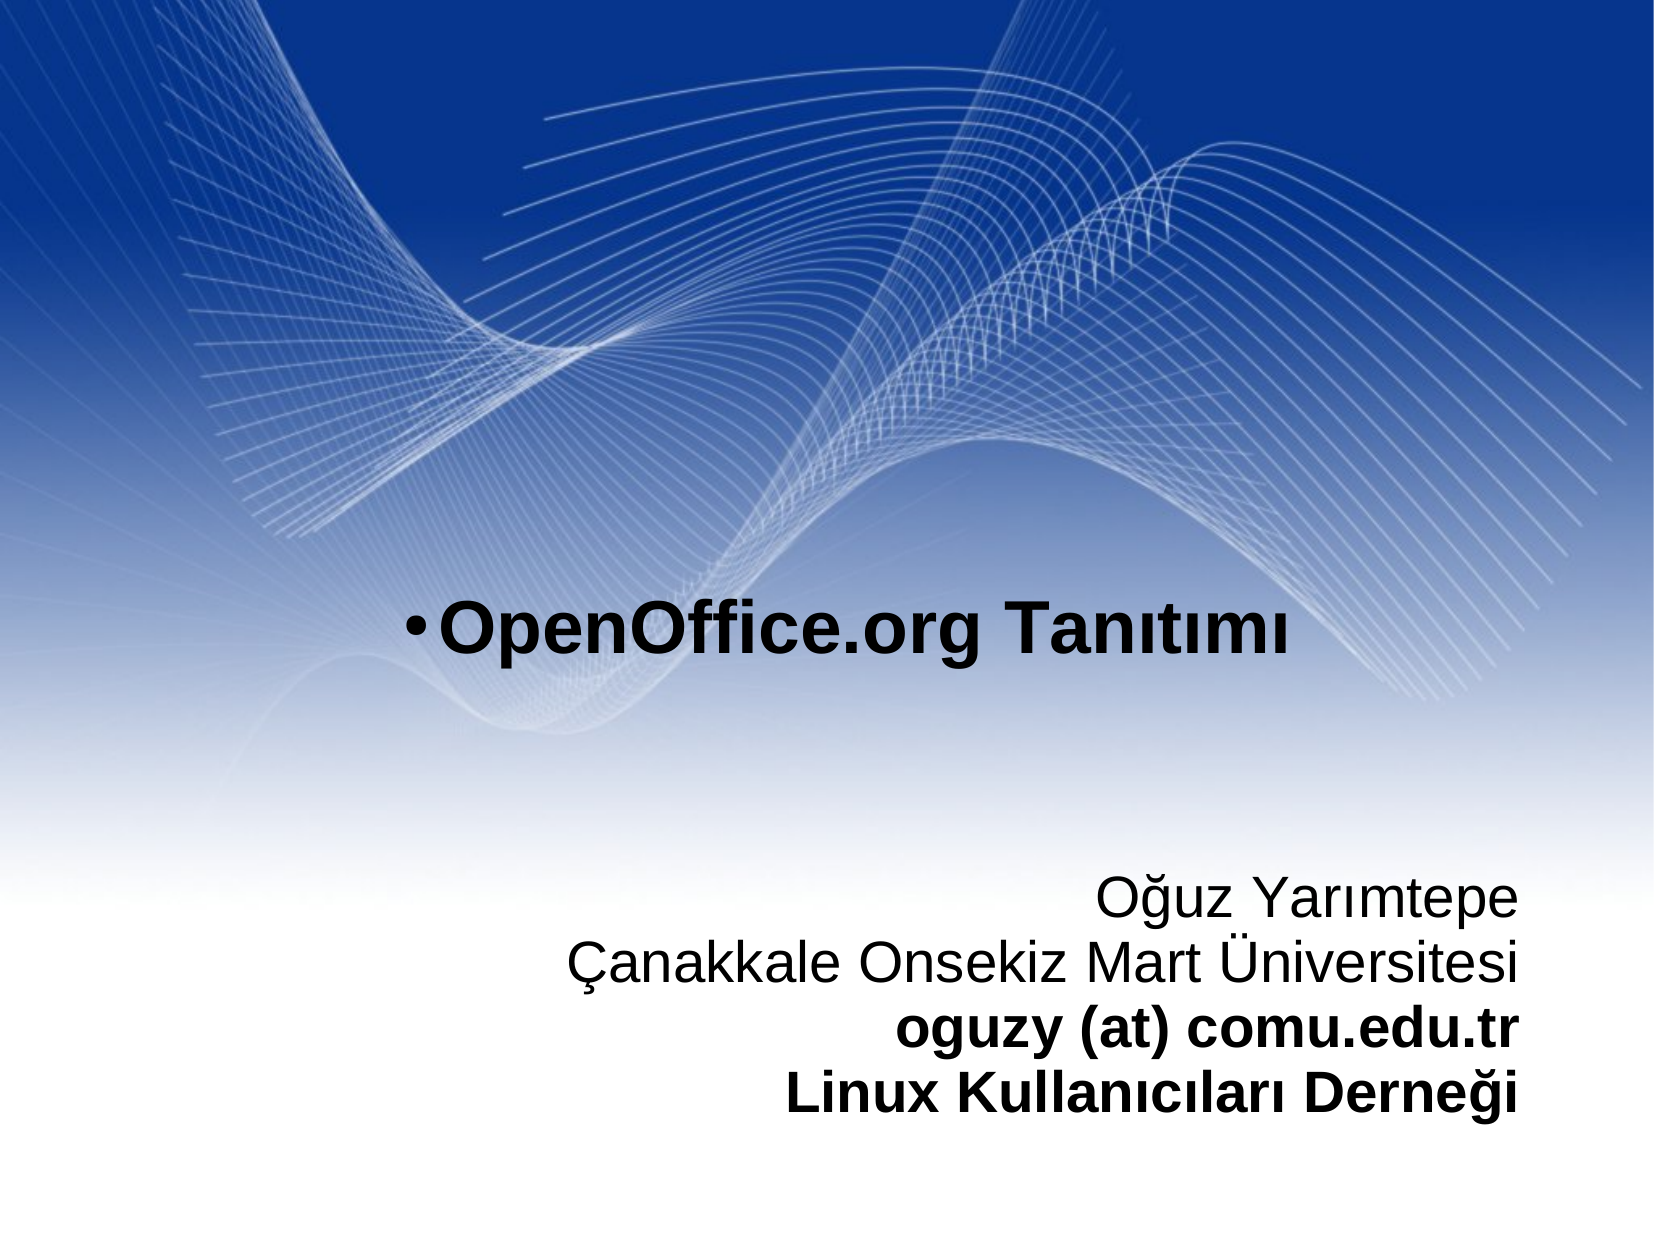

# OpenOffice.org Tanıtımı
Oğuz Yarımtepe
Çanakkale Onsekiz Mart Üniversitesi
oguzy (at) comu.edu.tr
Linux Kullanıcıları Derneği